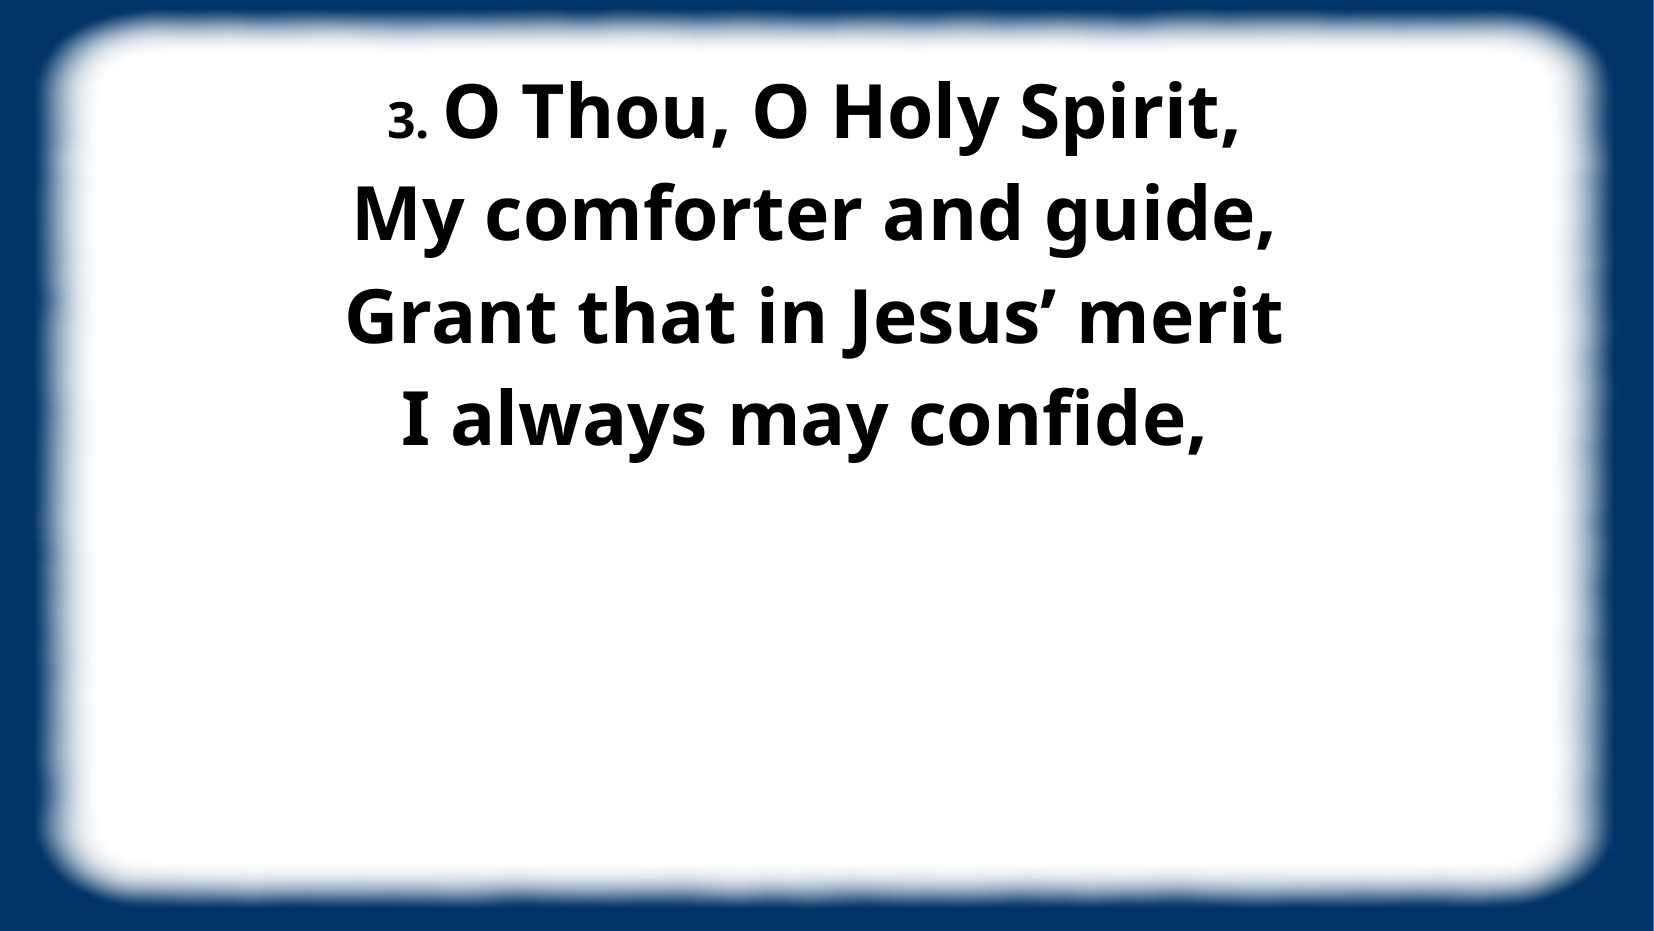

3. O Thou, O Holy Spirit,
My comforter and guide,
Grant that in Jesus’ merit
I always may confide,